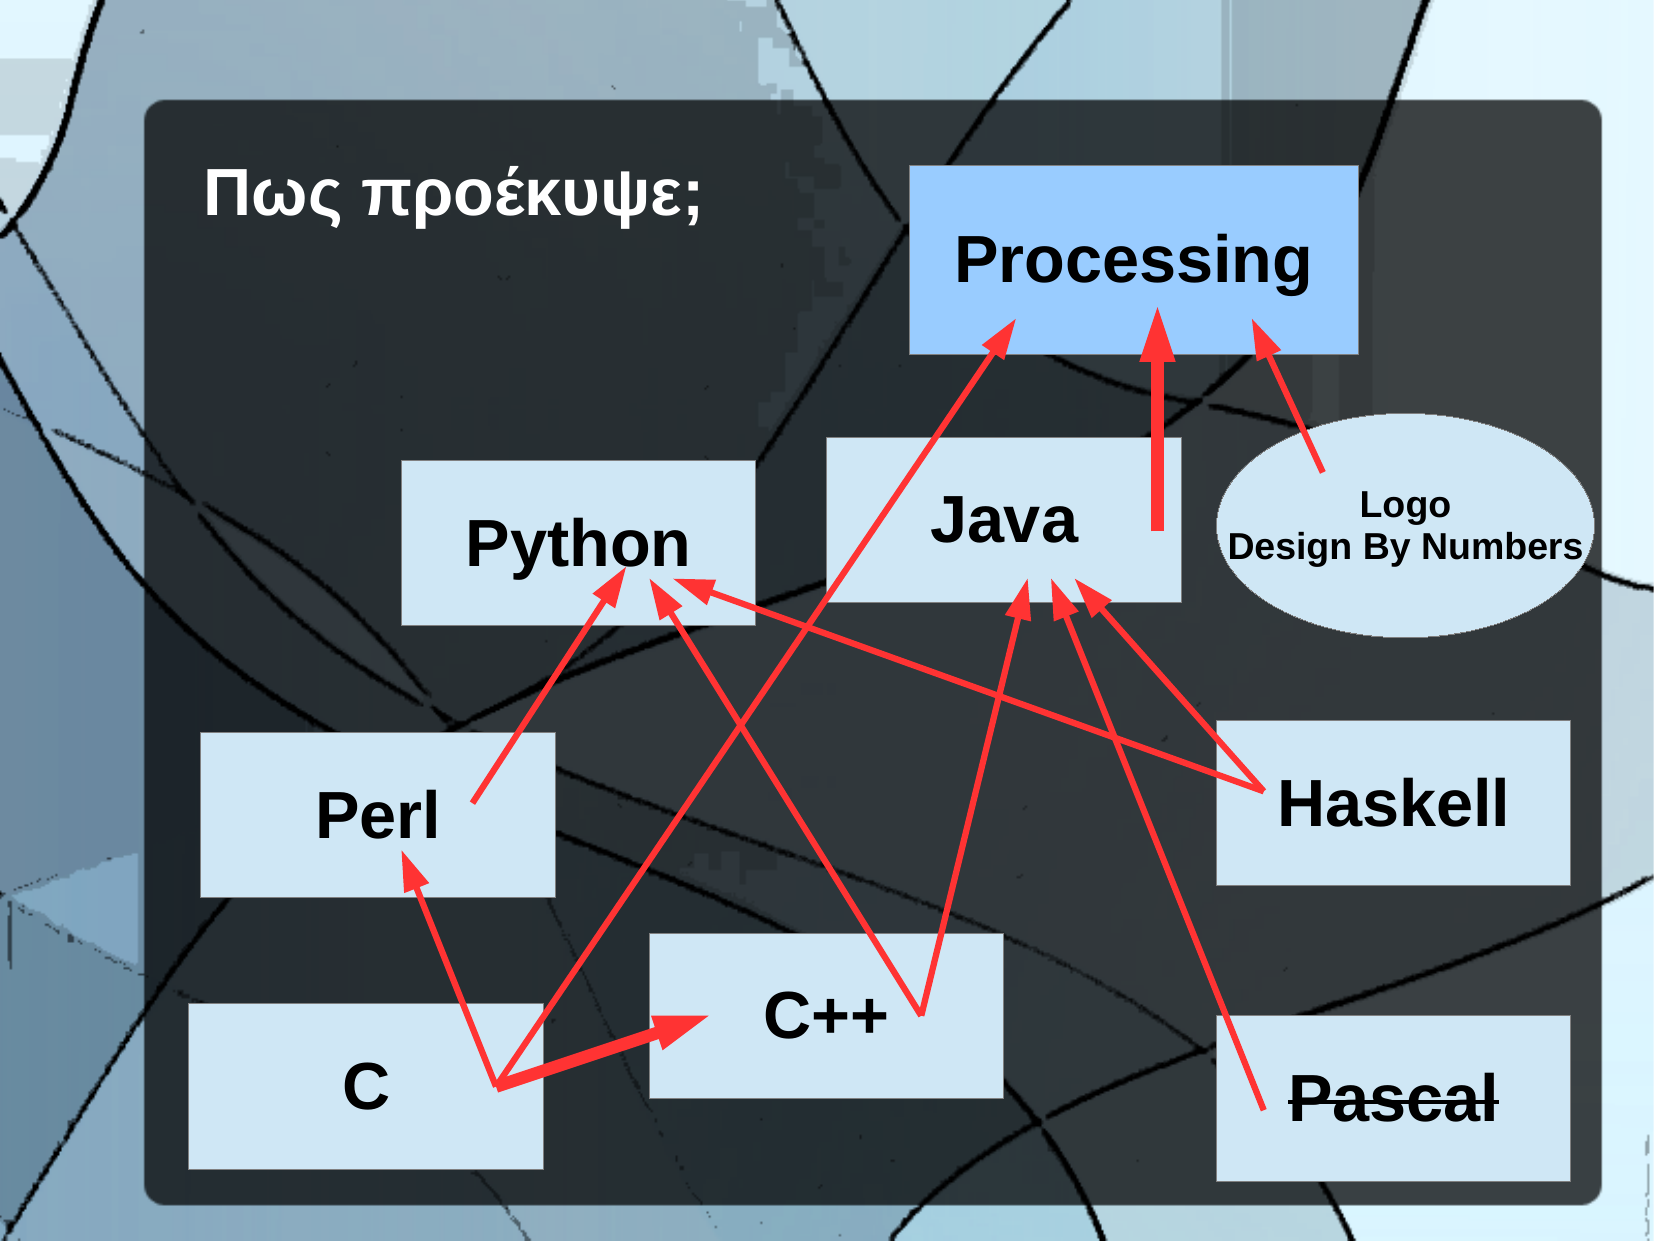

Πως προέκυψε;
Processing
Logo
Design By Numbers
Java
Python
Haskell
Perl
C++
C
Pascal